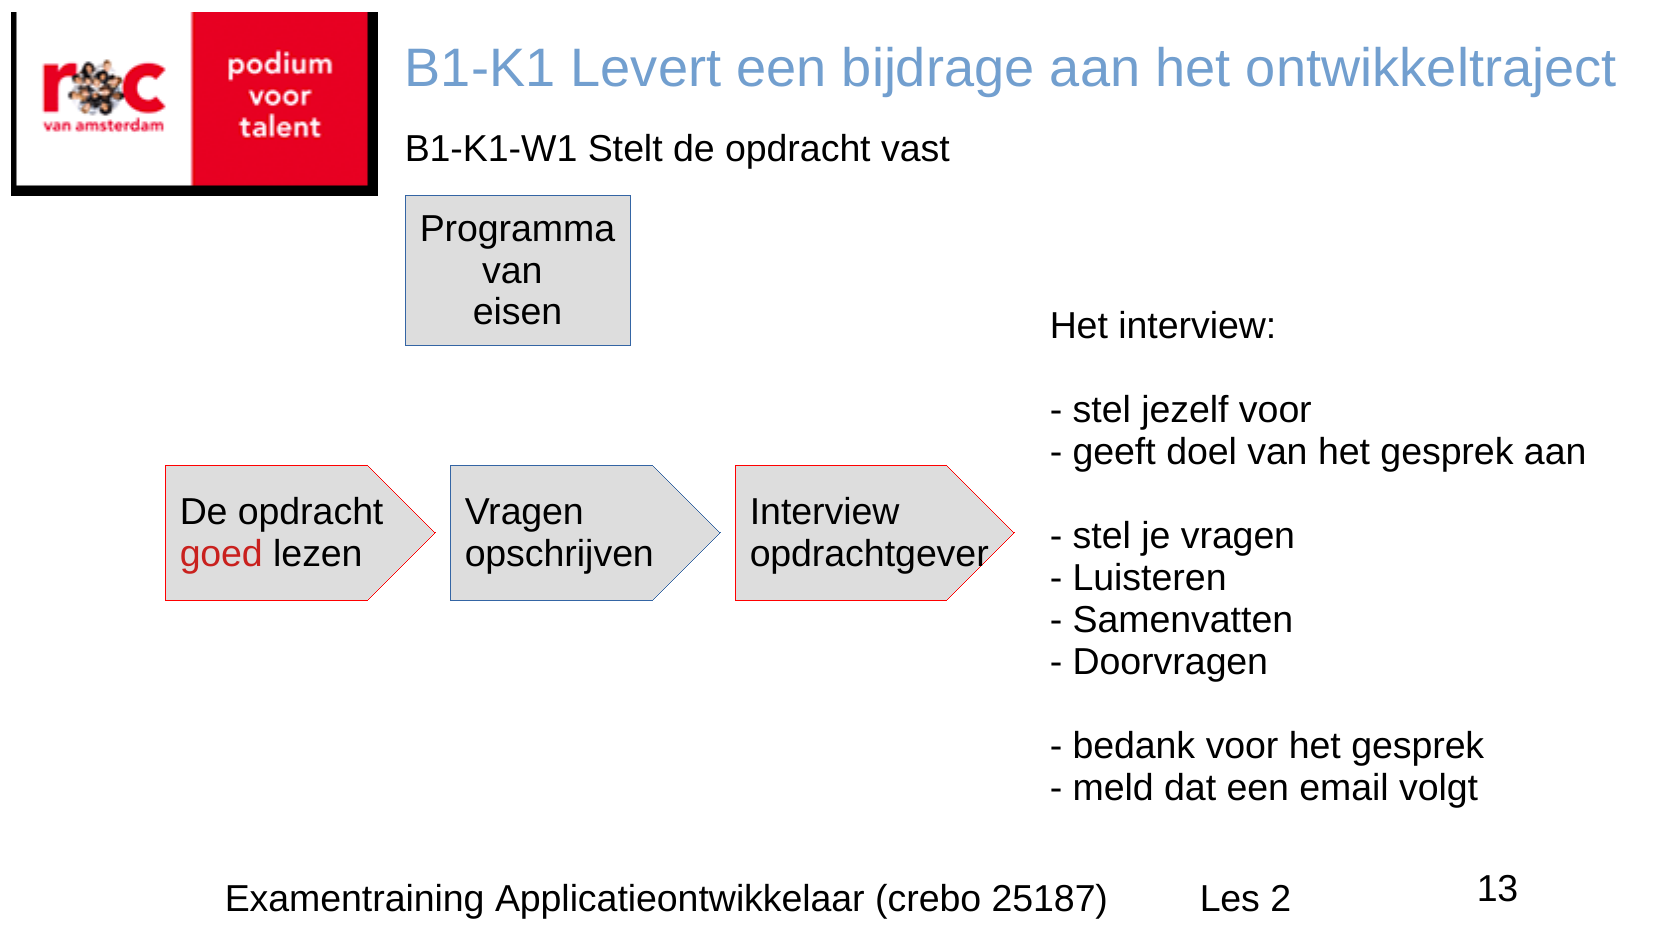

B1-K1 Levert een bijdrage aan het ontwikkeltraject
B1-K1-W1 Stelt de opdracht vast
Programma
van
eisen
Het interview:
- stel jezelf voor
- geeft doel van het gesprek aan
- stel je vragen
- Luisteren
- Samenvatten
- Doorvragen
- bedank voor het gesprek
- meld dat een email volgt
De opdracht
goed lezen
Vragen
opschrijven
Interview
opdrachtgever
Examentraining Applicatieontwikkelaar (crebo 25187)
Les 2